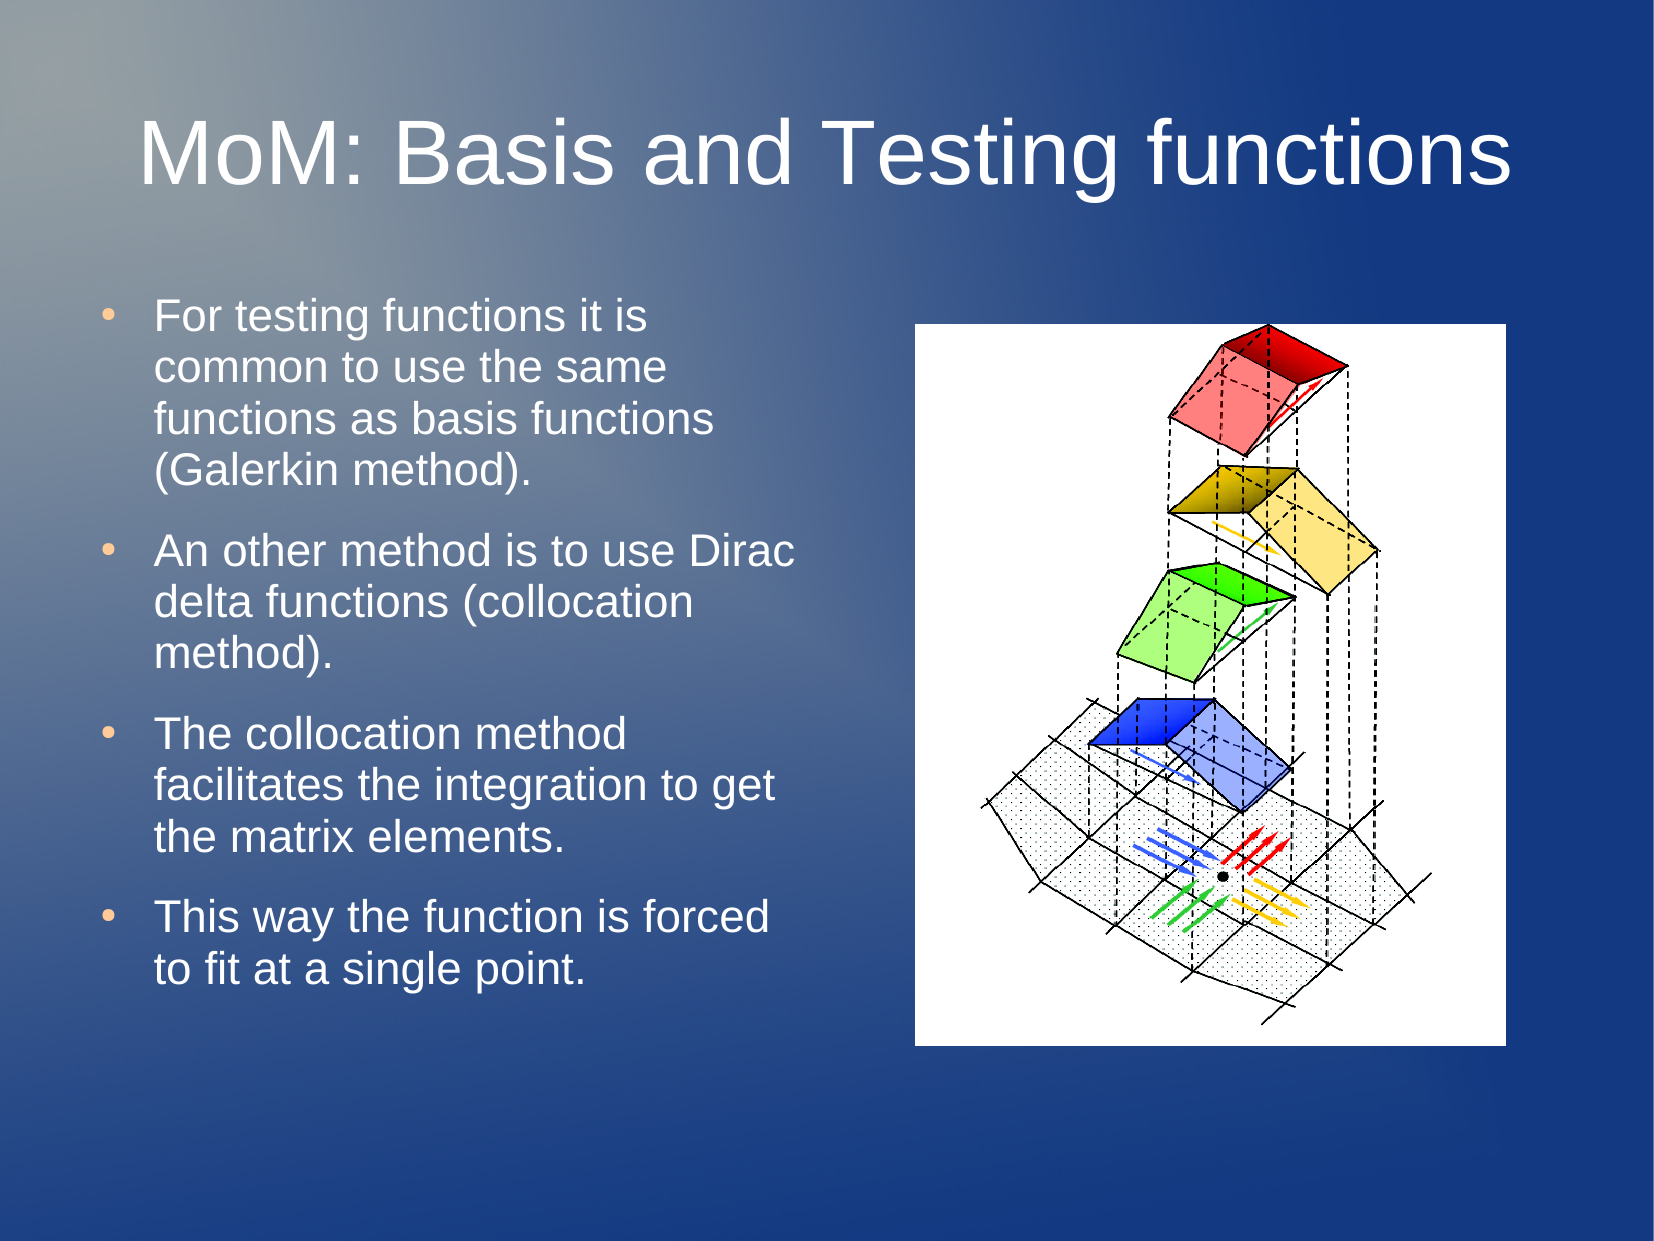

# MoM: Basis and Testing functions
For testing functions it is common to use the same functions as basis functions (Galerkin method).
An other method is to use Dirac delta functions (collocation method).
The collocation method facilitates the integration to get the matrix elements.
This way the function is forced to fit at a single point.